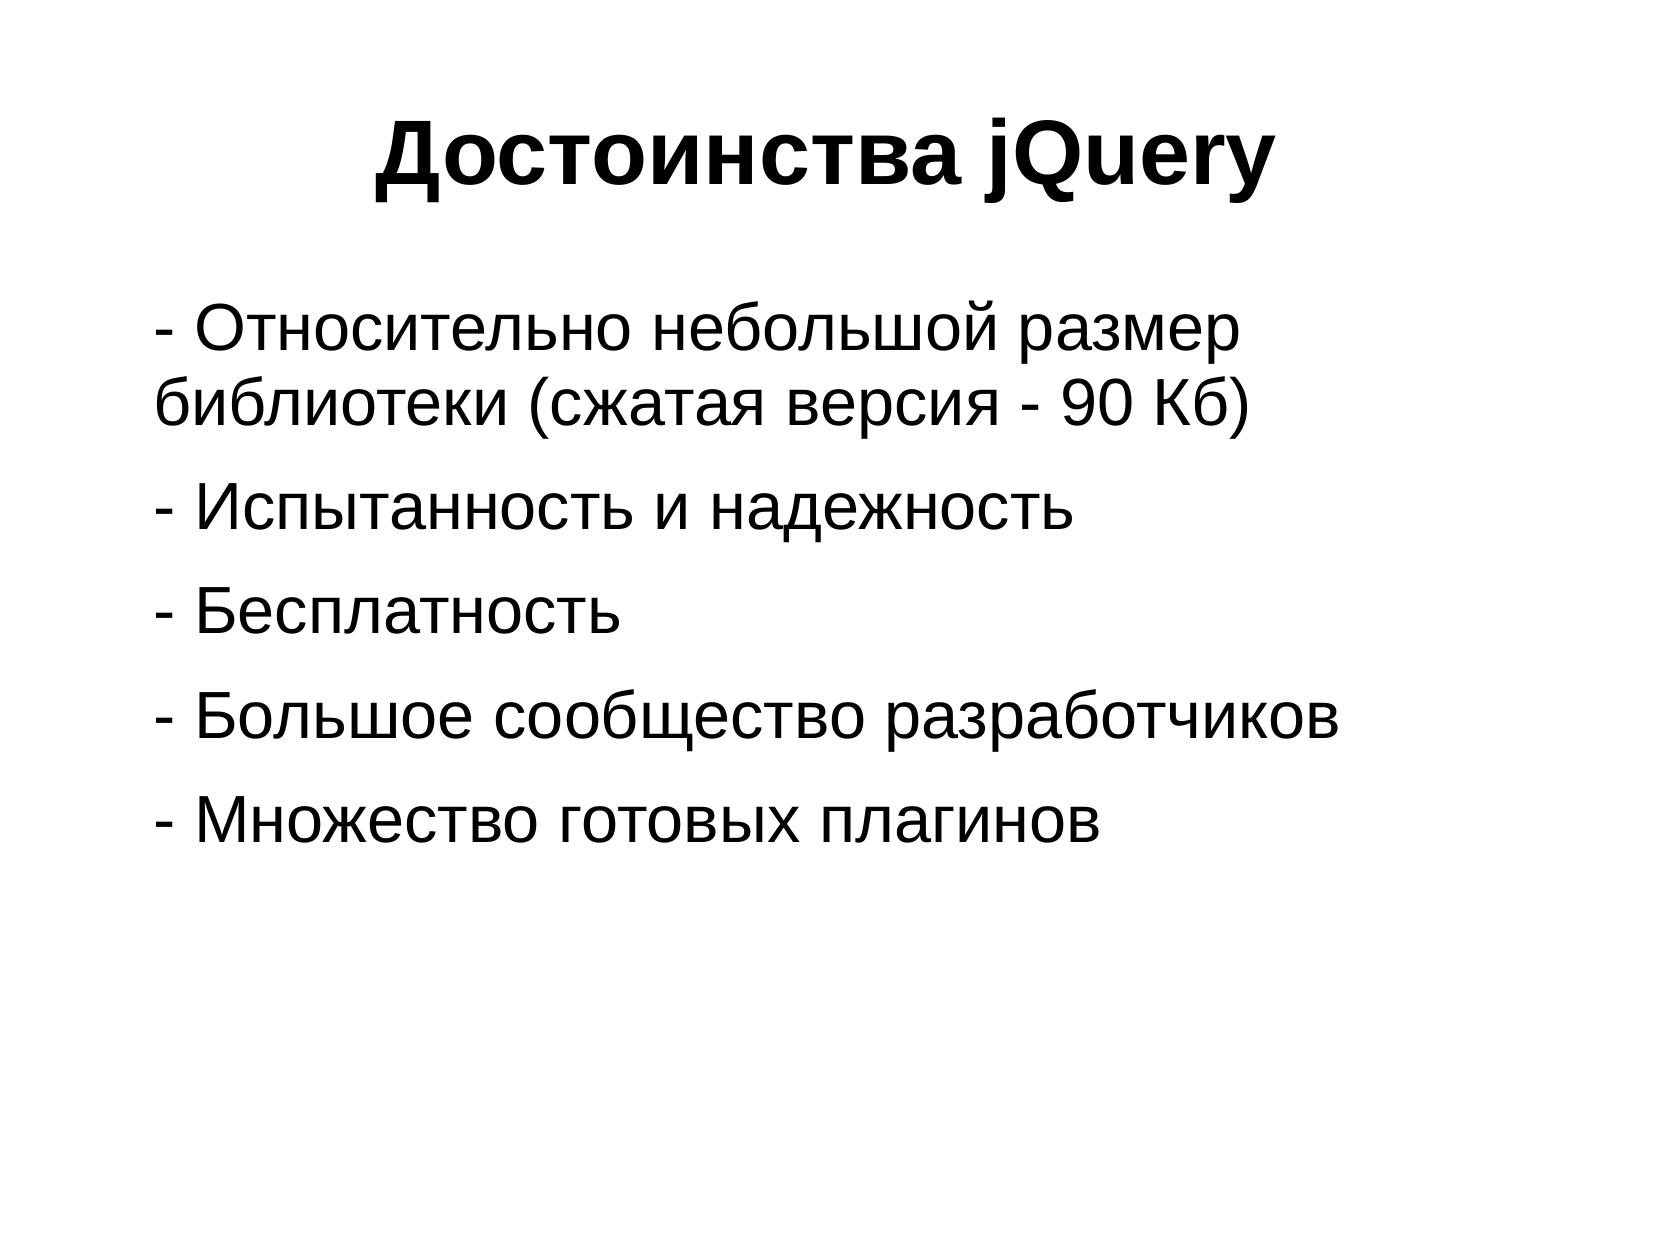

# Достоинства jQuery
- Относительно небольшой размер библиотеки (сжатая версия - 90 Кб)
- Испытанность и надежность
- Бесплатность
- Большое сообщество разработчиков
- Множество готовых плагинов